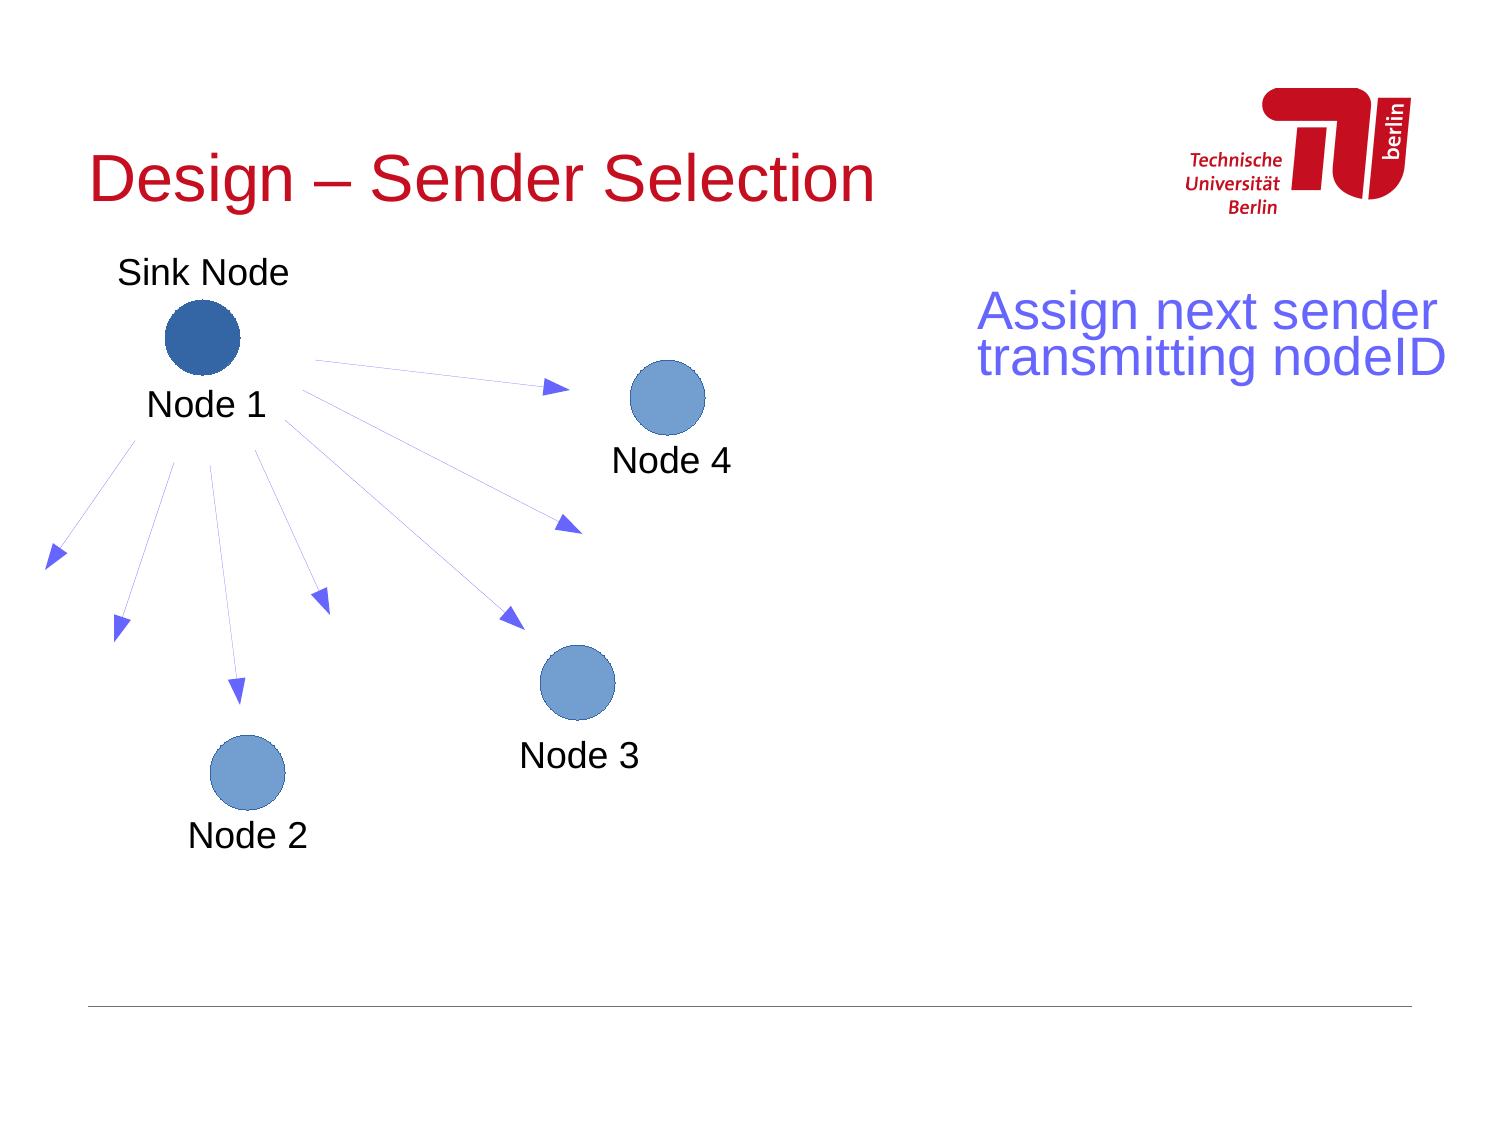

# Design – Sender Selection
Sink Node
Assign next sender
transmitting nodeID
Node 1
Node 4
Node 3
Node 2